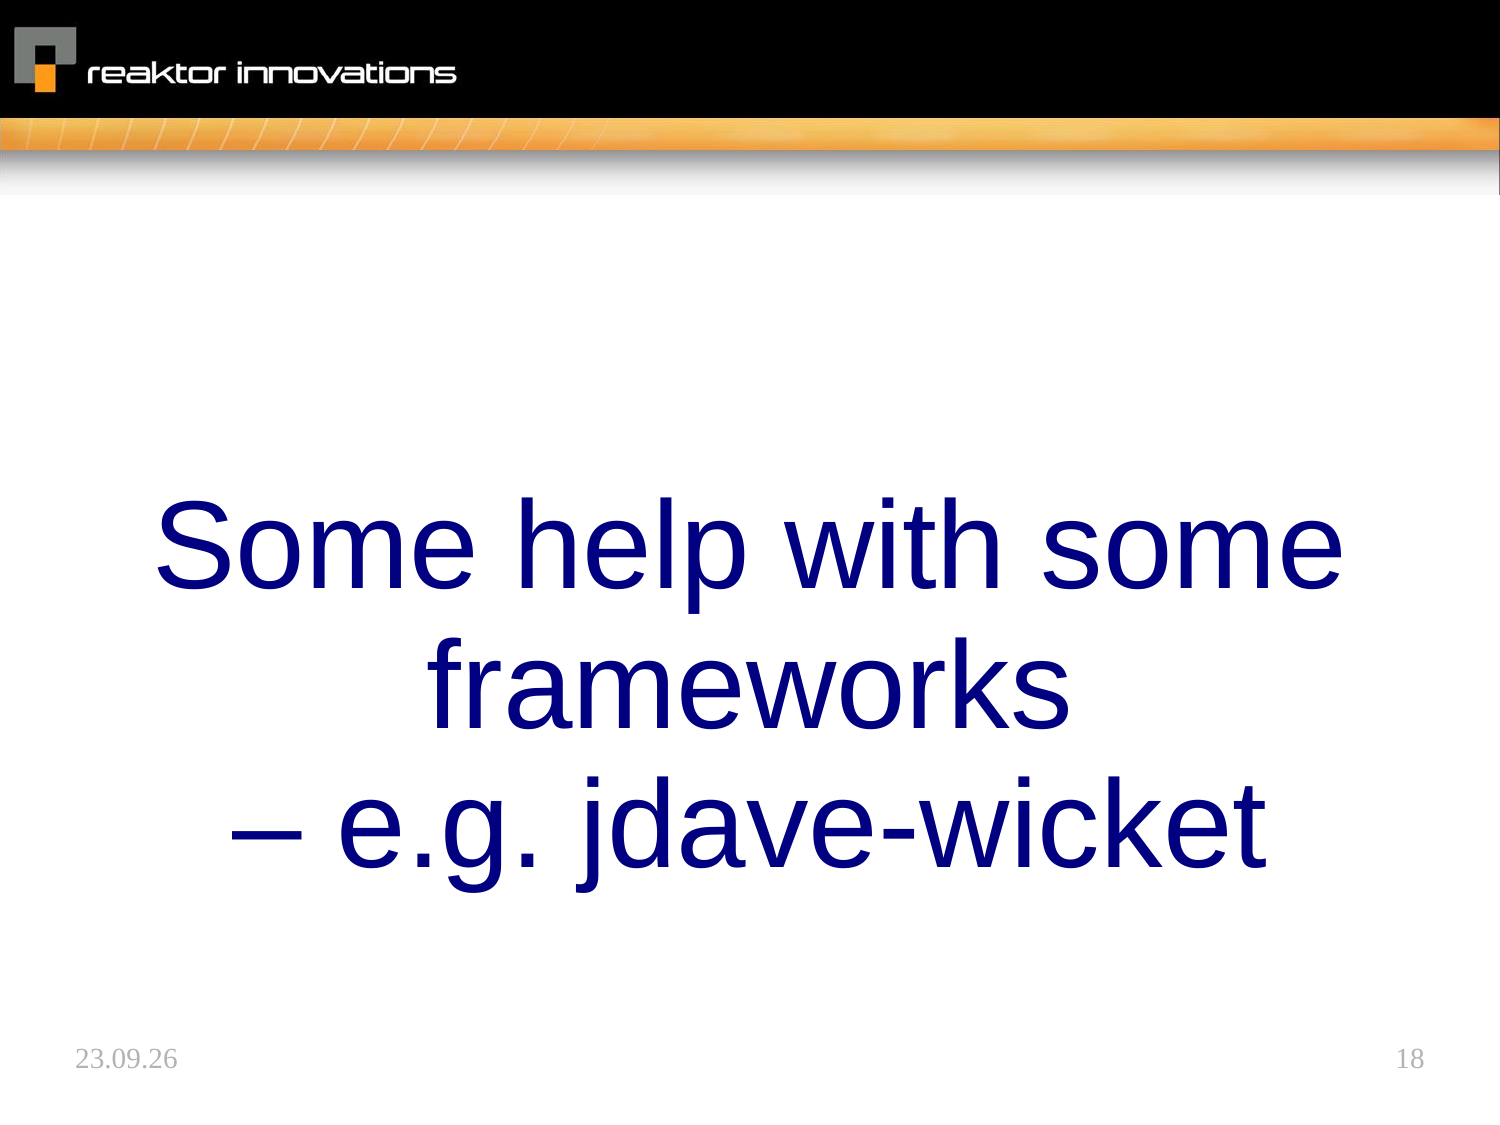

#
Some help with some frameworks
– e.g. jdave-wicket
18